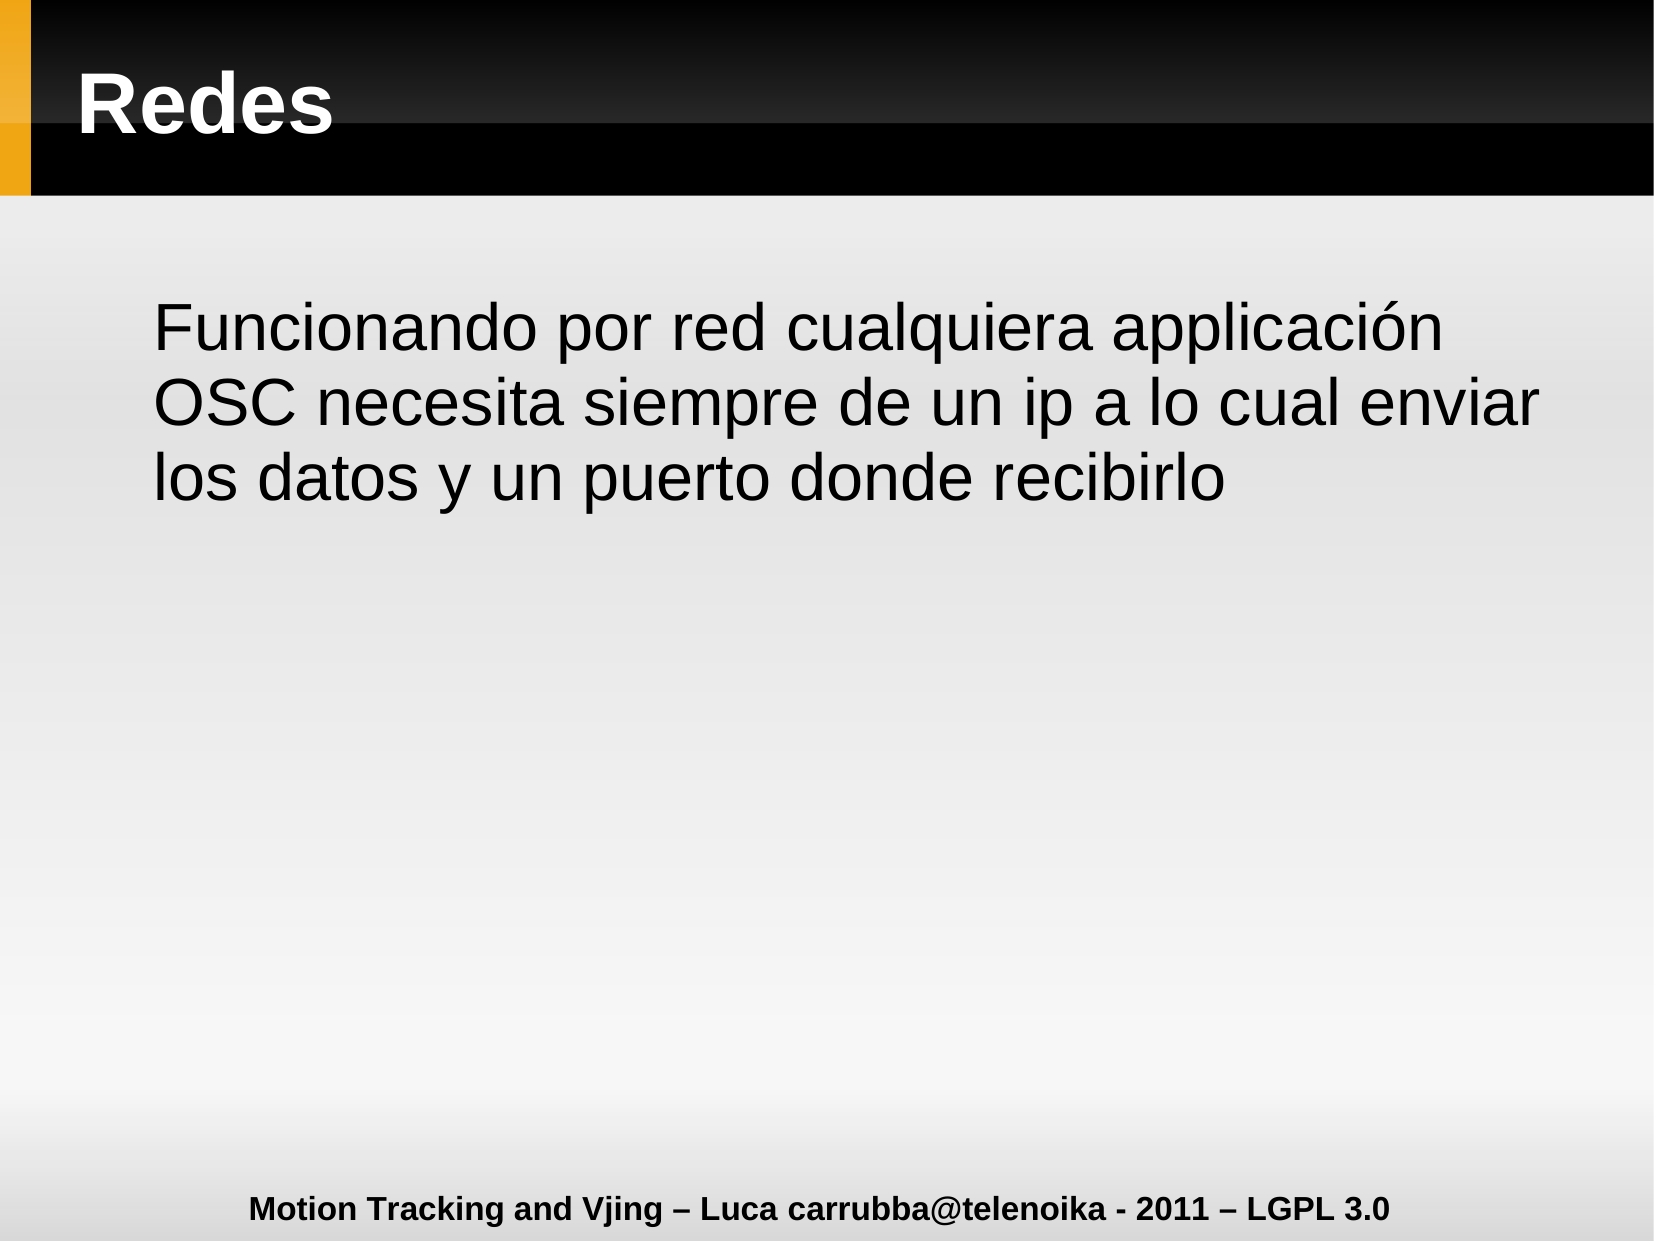

# Redes
Funcionando por red cualquiera applicación OSC necesita siempre de un ip a lo cual enviar los datos y un puerto donde recibirlo
Motion Tracking and Vjing – Luca carrubba@telenoika - 2011 – LGPL 3.0